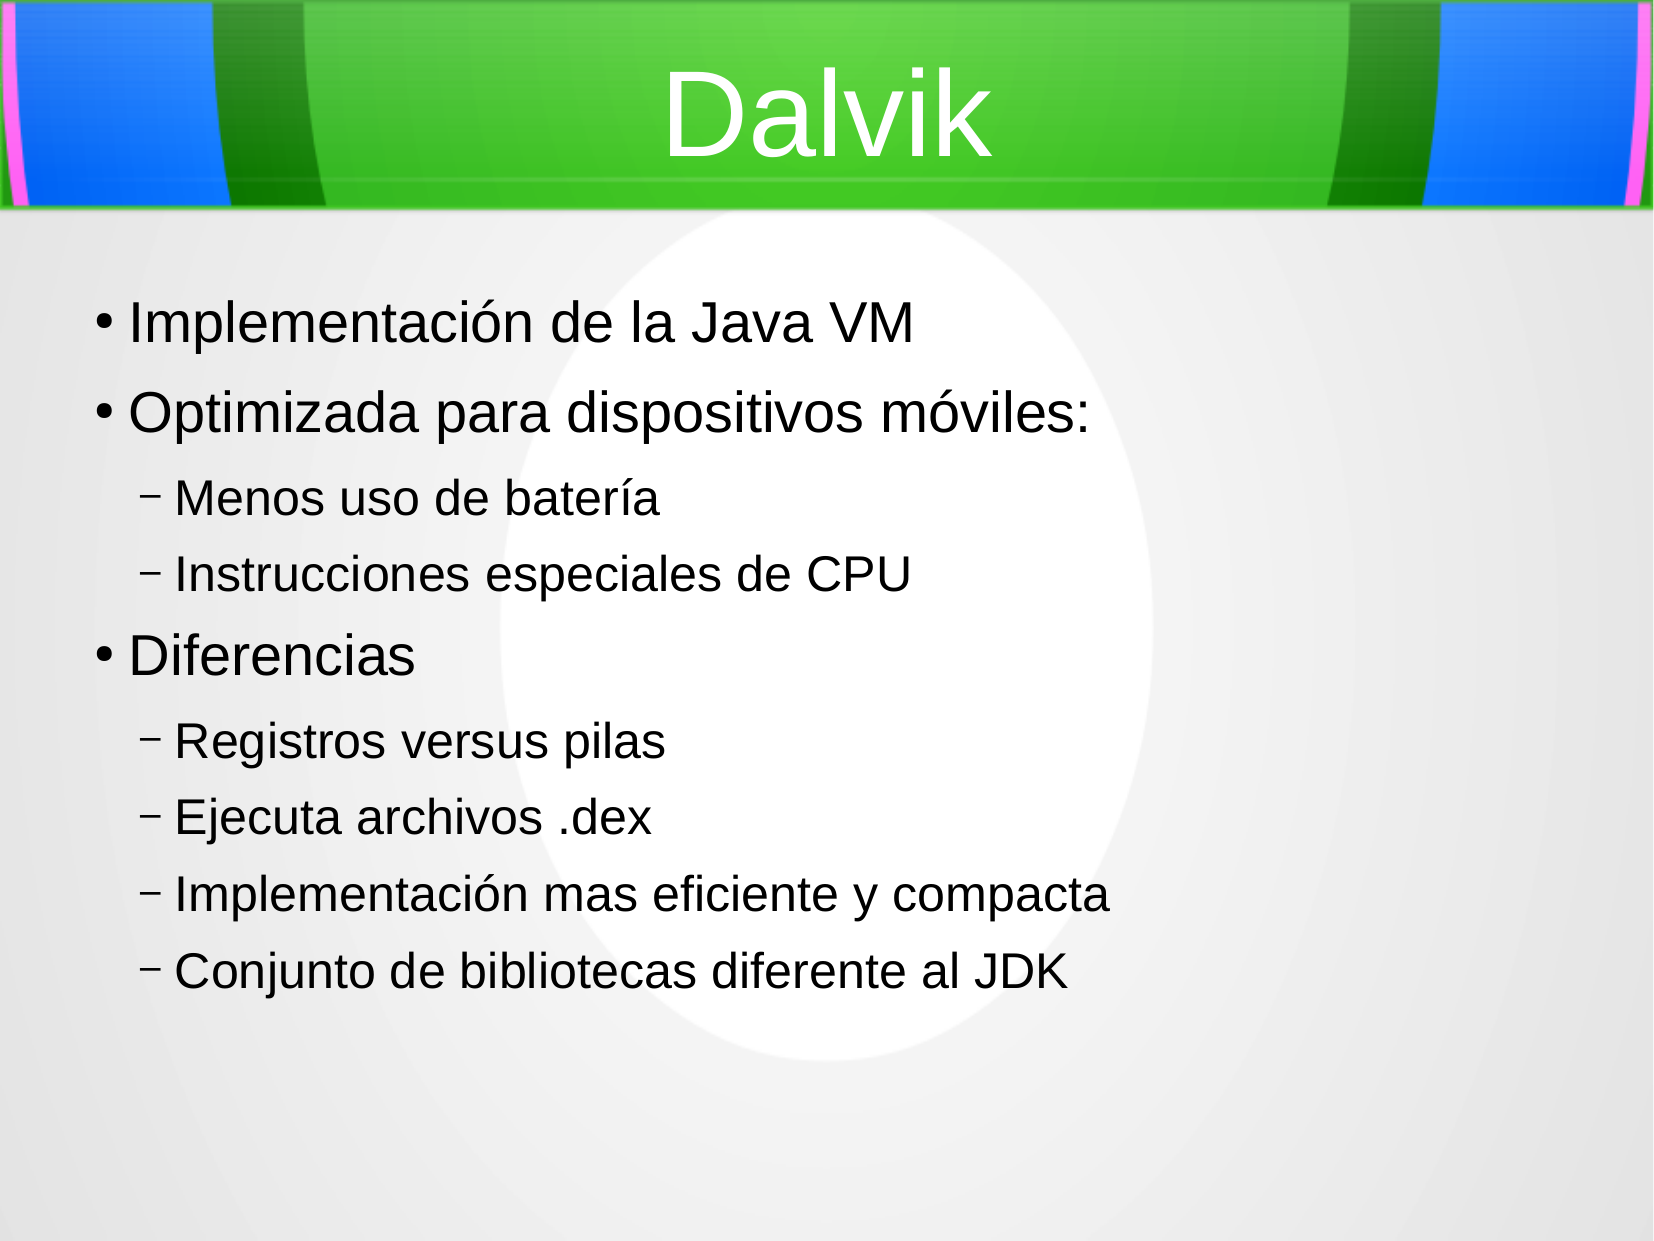

# Dalvik
Implementación de la Java VM
Optimizada para dispositivos móviles:
Menos uso de batería
Instrucciones especiales de CPU
Diferencias
Registros versus pilas
Ejecuta archivos .dex
Implementación mas eficiente y compacta
Conjunto de bibliotecas diferente al JDK